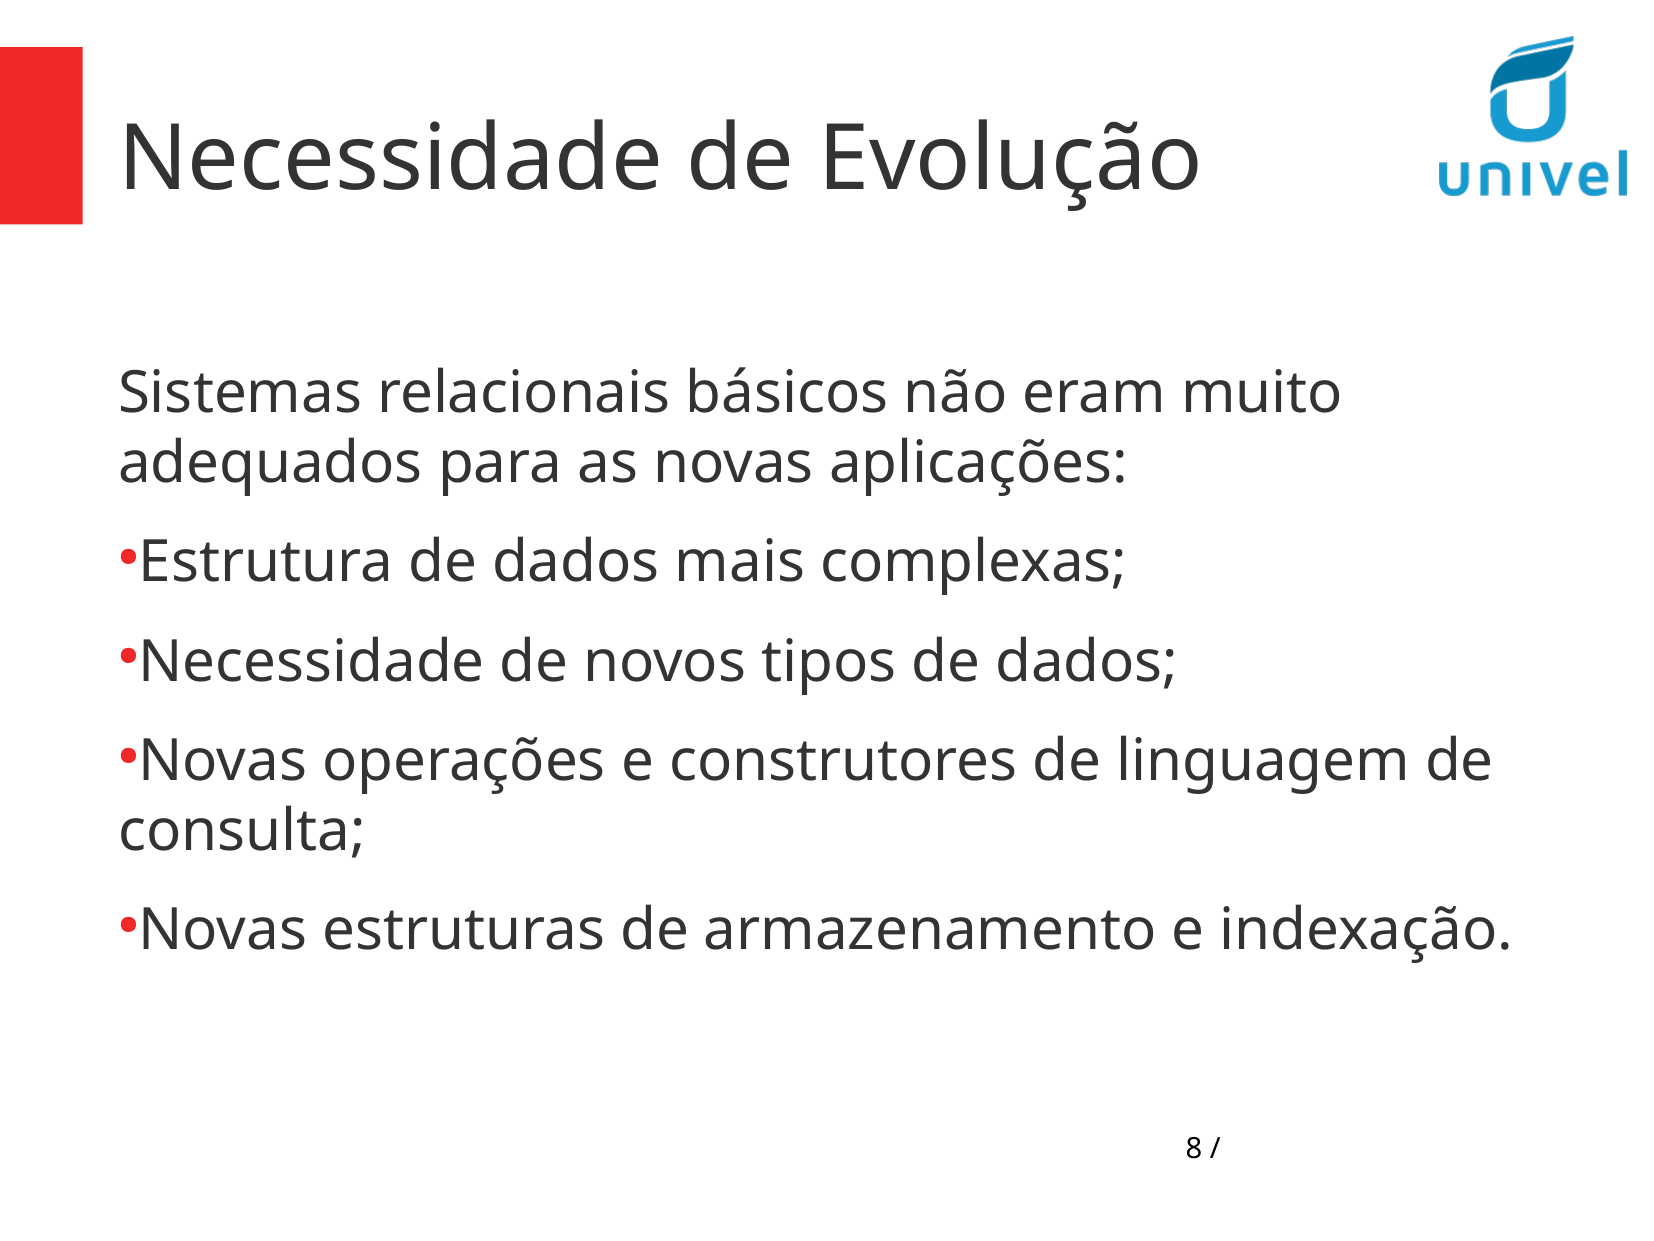

# Necessidade de Evolução
Sistemas relacionais básicos não eram muito adequados para as novas aplicações:
Estrutura de dados mais complexas;
Necessidade de novos tipos de dados;
Novas operações e construtores de linguagem de consulta;
Novas estruturas de armazenamento e indexação.